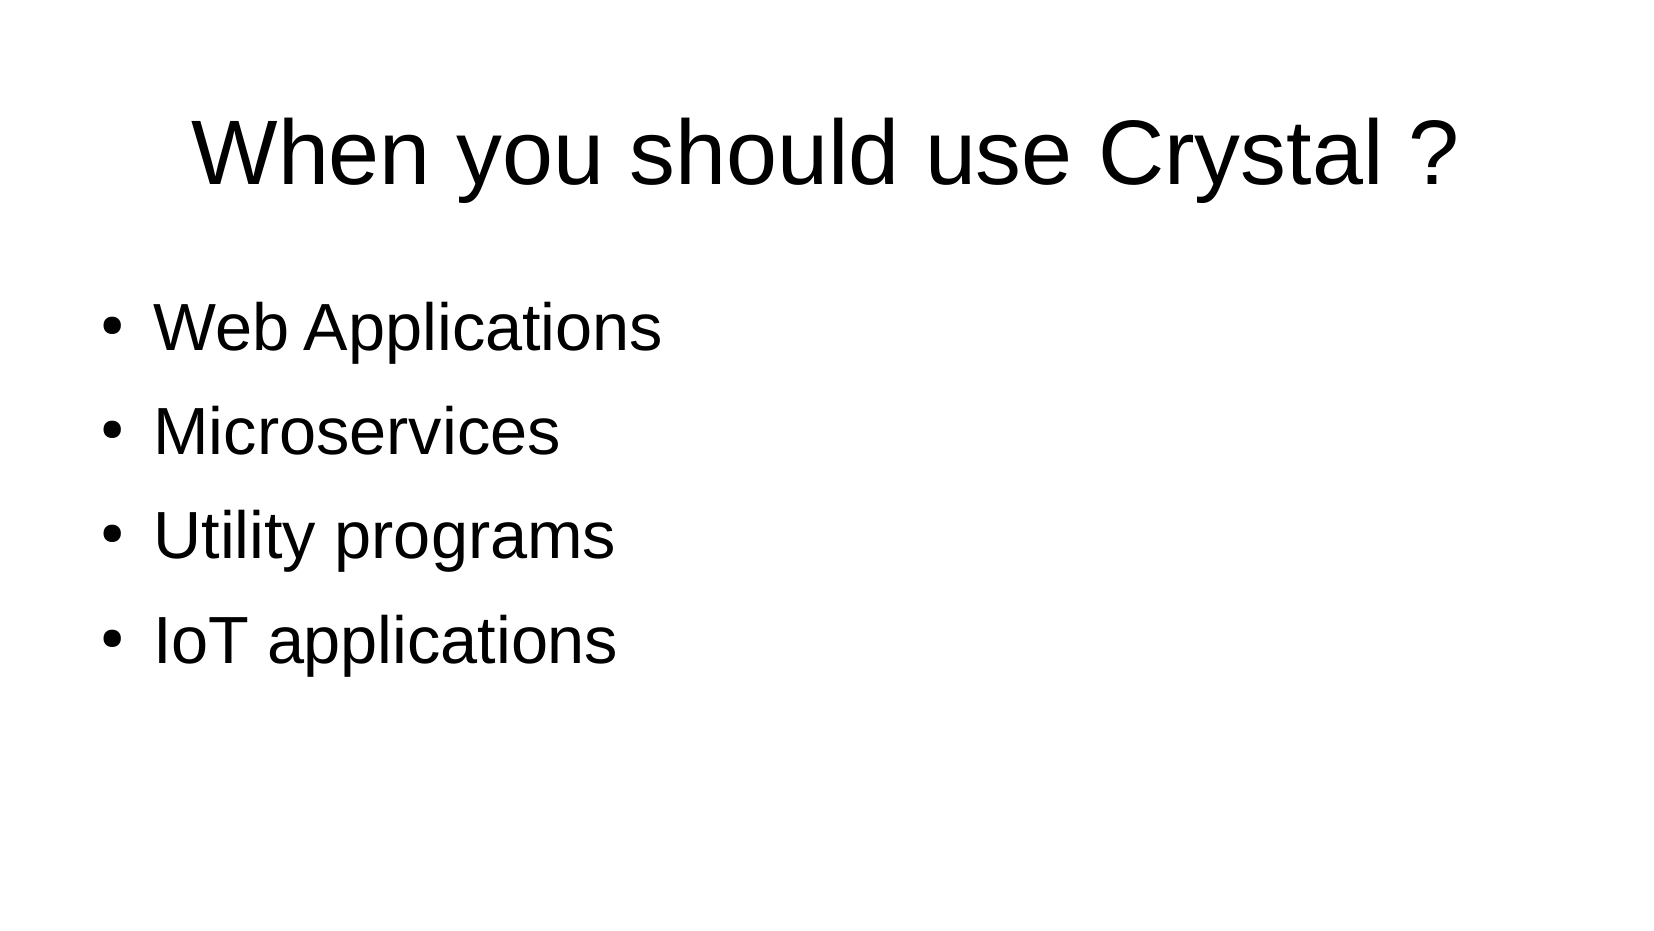

# When you should use Crystal ?
Web Applications
Microservices
Utility programs
IoT applications